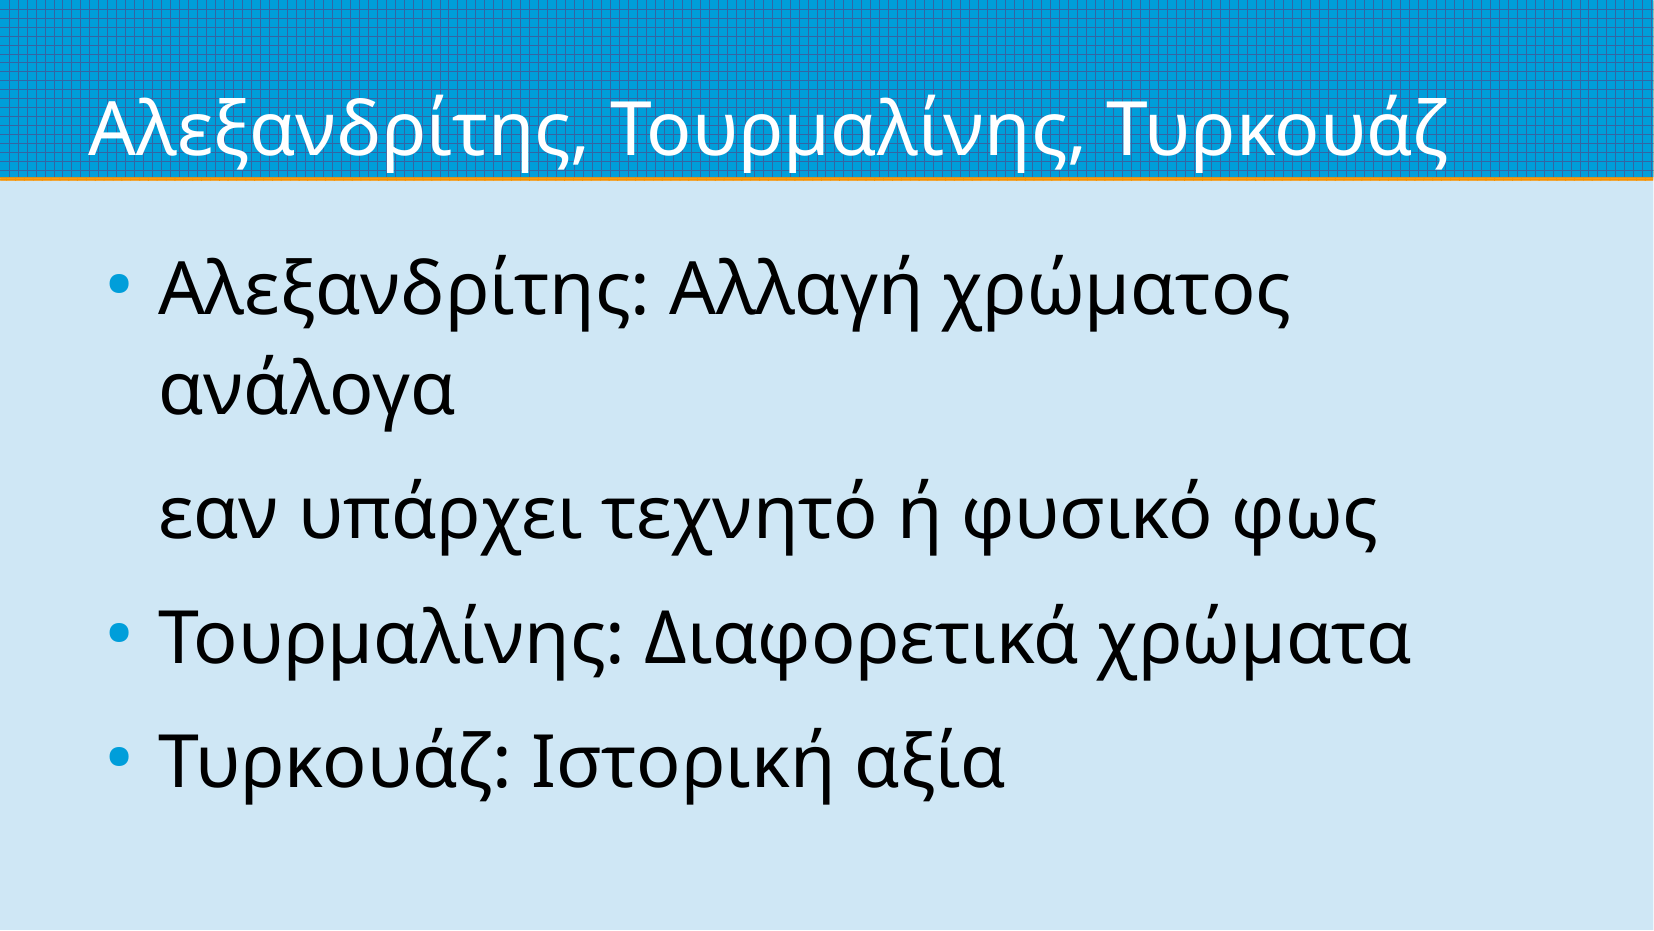

# Αλεξανδρίτης, Τουρμαλίνης, Τυρκουάζ
Αλεξανδρίτης: Αλλαγή χρώματος ανάλογα
εαν υπάρχει τεχνητό ή φυσικό φως
Τουρμαλίνης: Διαφορετικά χρώματα
Τυρκουάζ: Ιστορική αξία